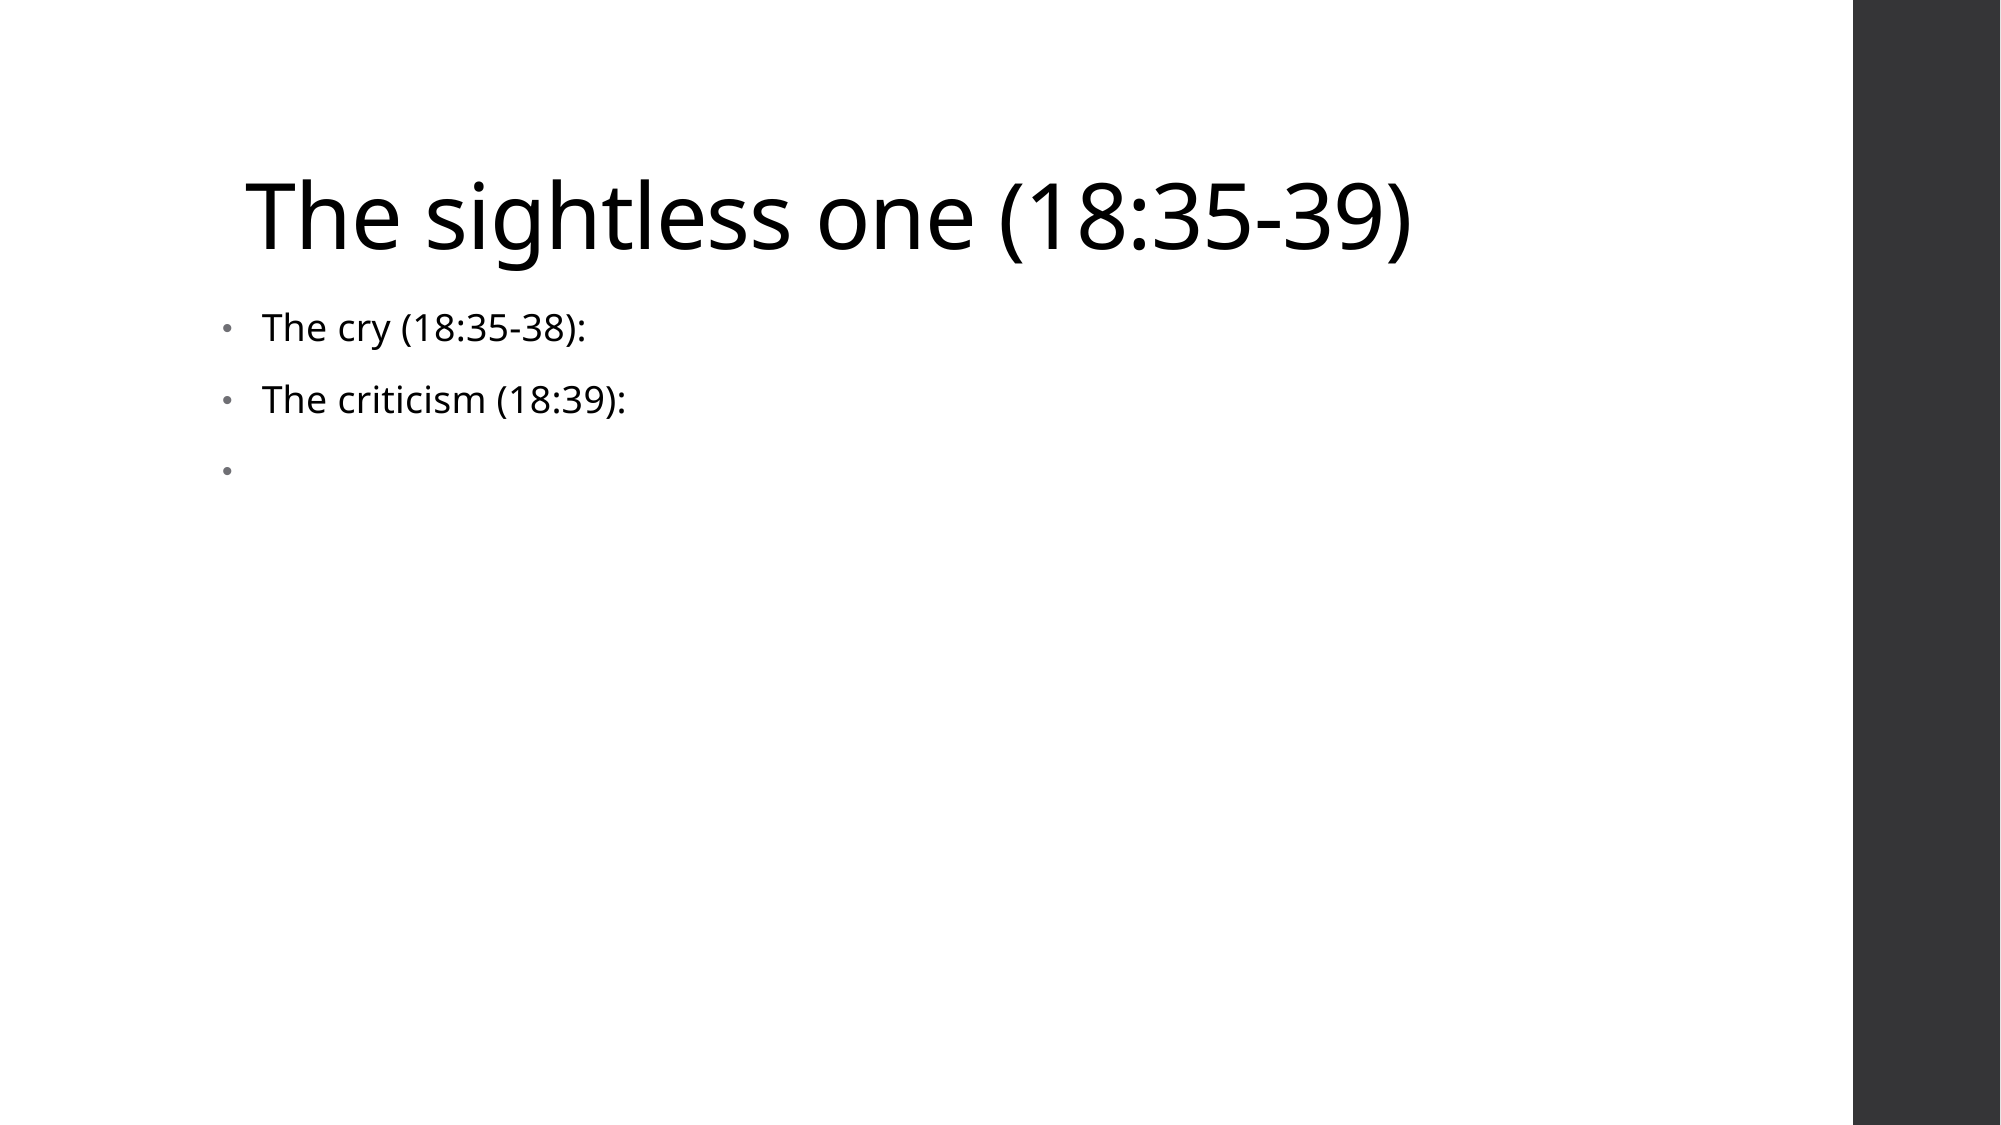

# The sightless one (18:35-39)
 The cry (18:35-38):
 The criticism (18:39):